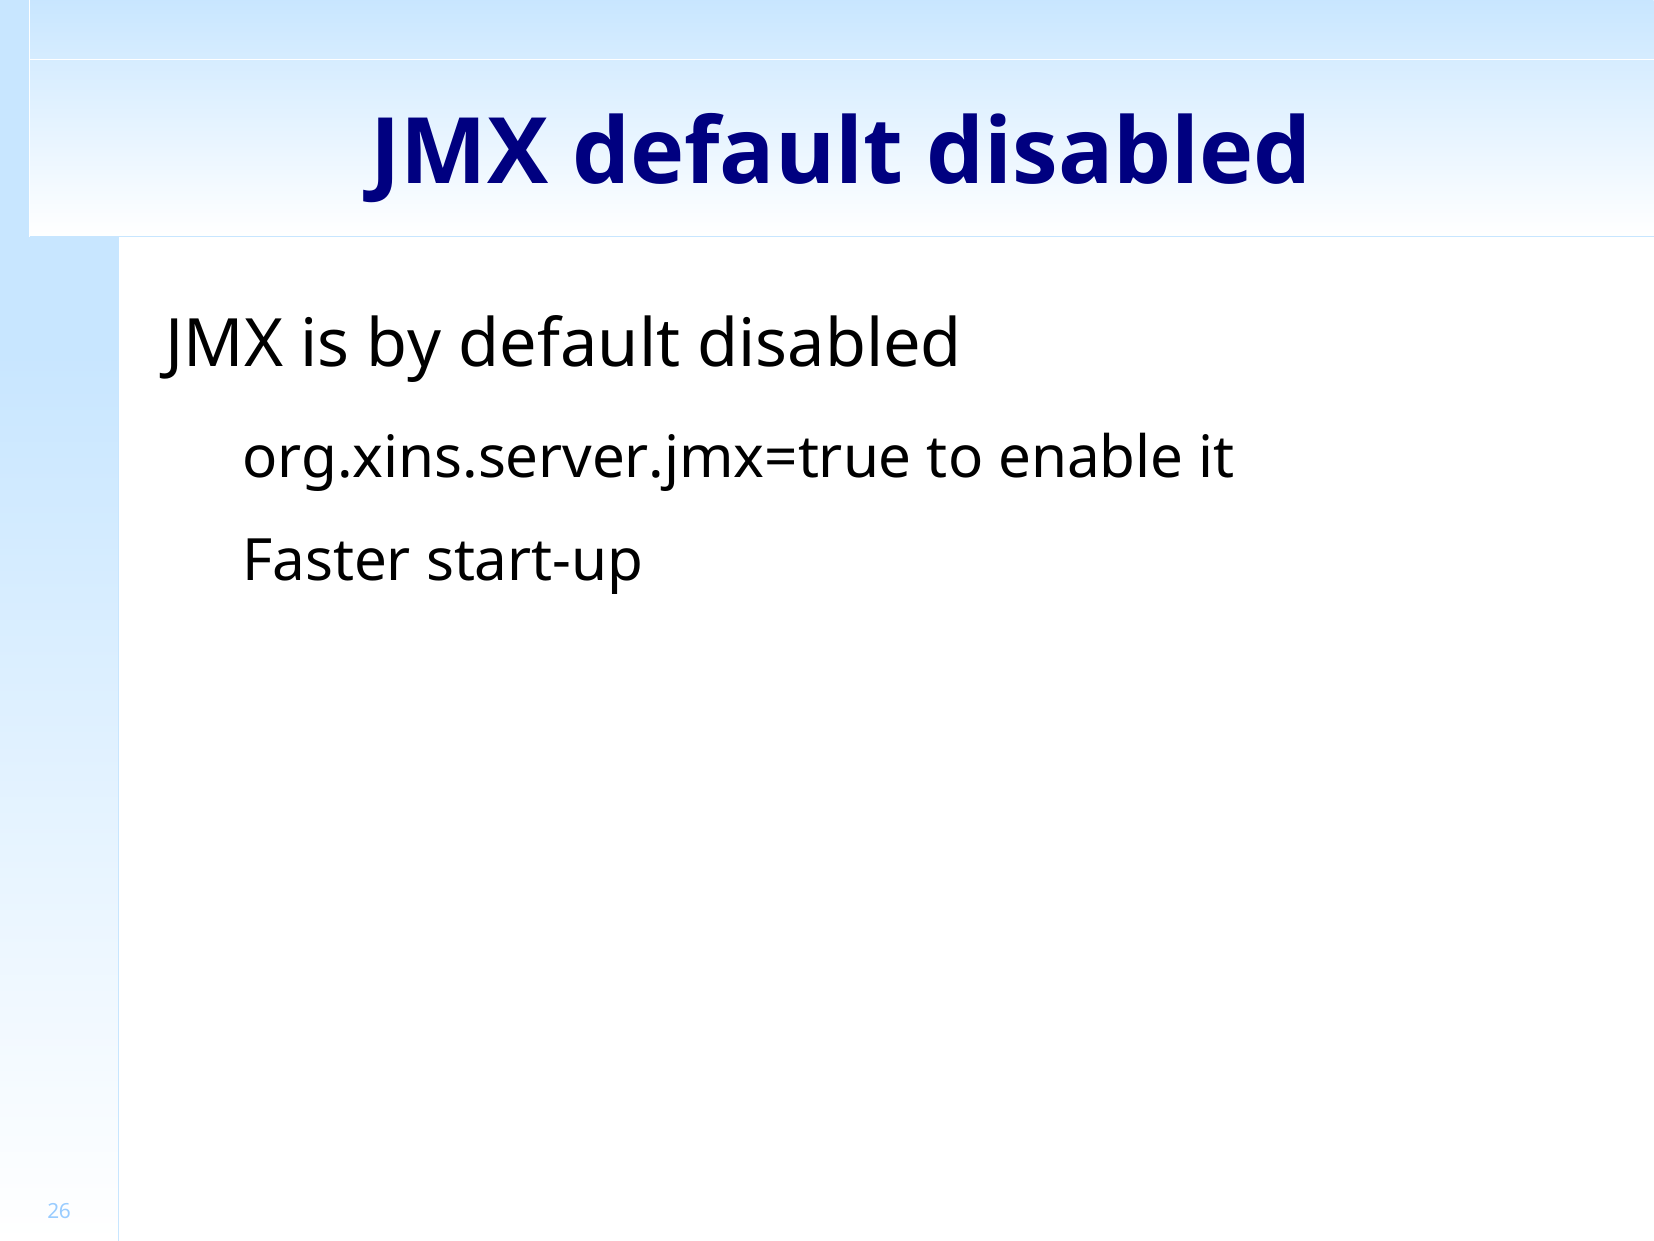

# JMX default disabled
JMX is by default disabled
org.xins.server.jmx=true to enable it
Faster start-up